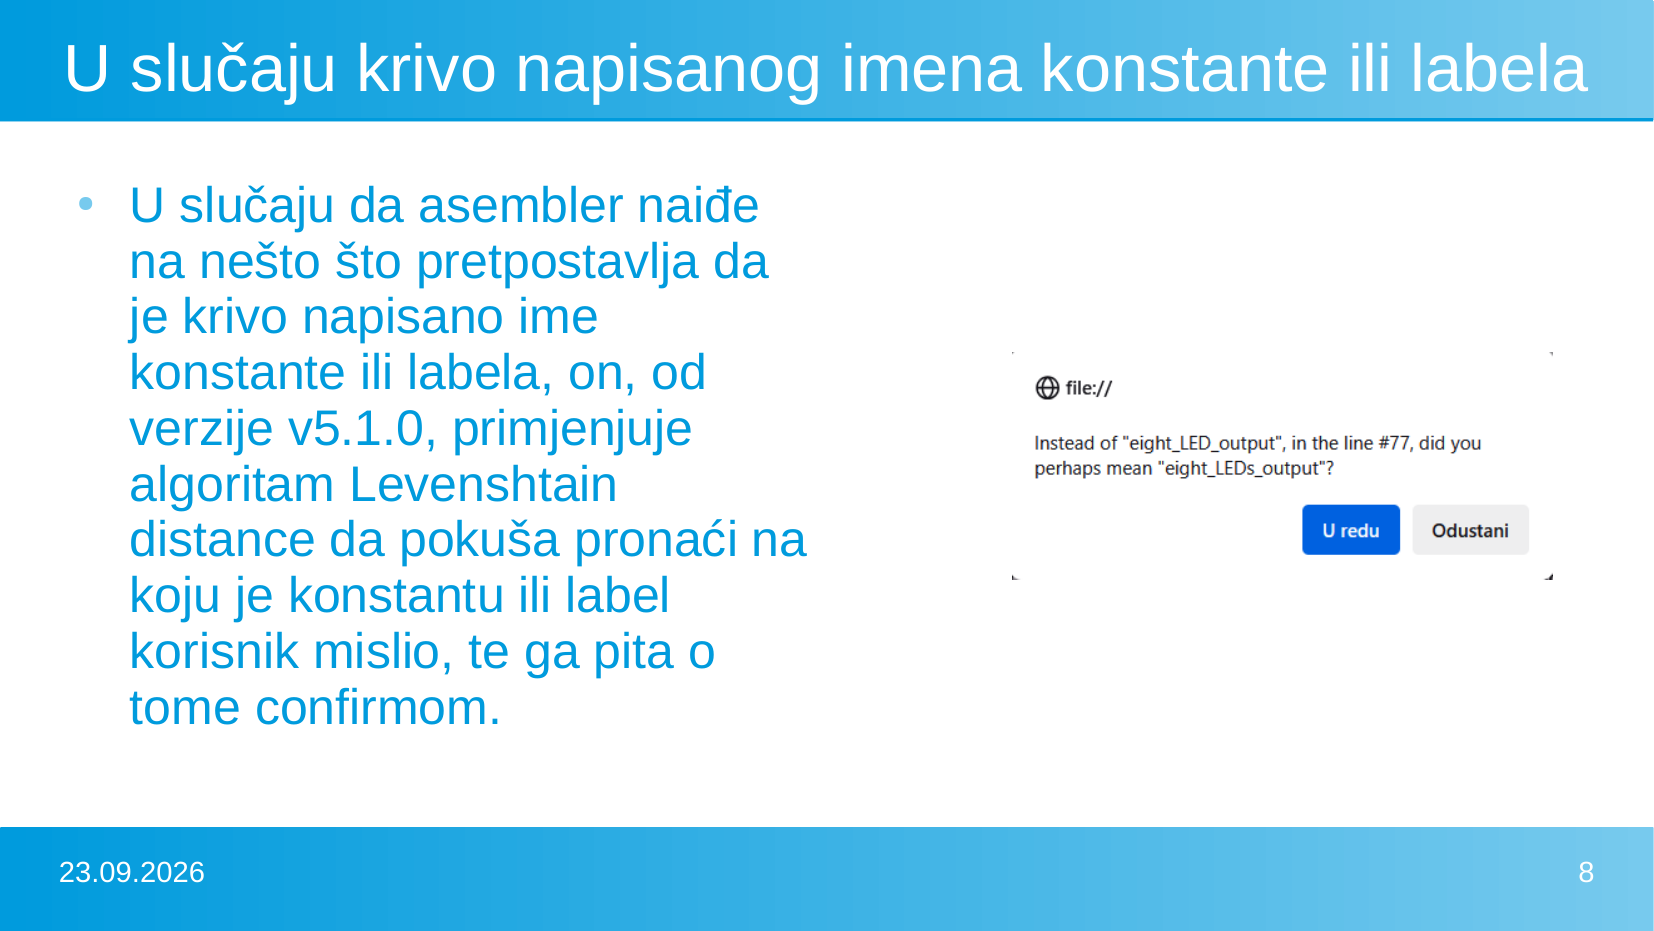

# U slučaju krivo napisanog imena konstante ili labela
U slučaju da asembler naiđe na nešto što pretpostavlja da je krivo napisano ime konstante ili labela, on, od verzije v5.1.0, primjenjuje algoritam Levenshtain distance da pokuša pronaći na koju je konstantu ili label korisnik mislio, te ga pita o tome confirmom.
8